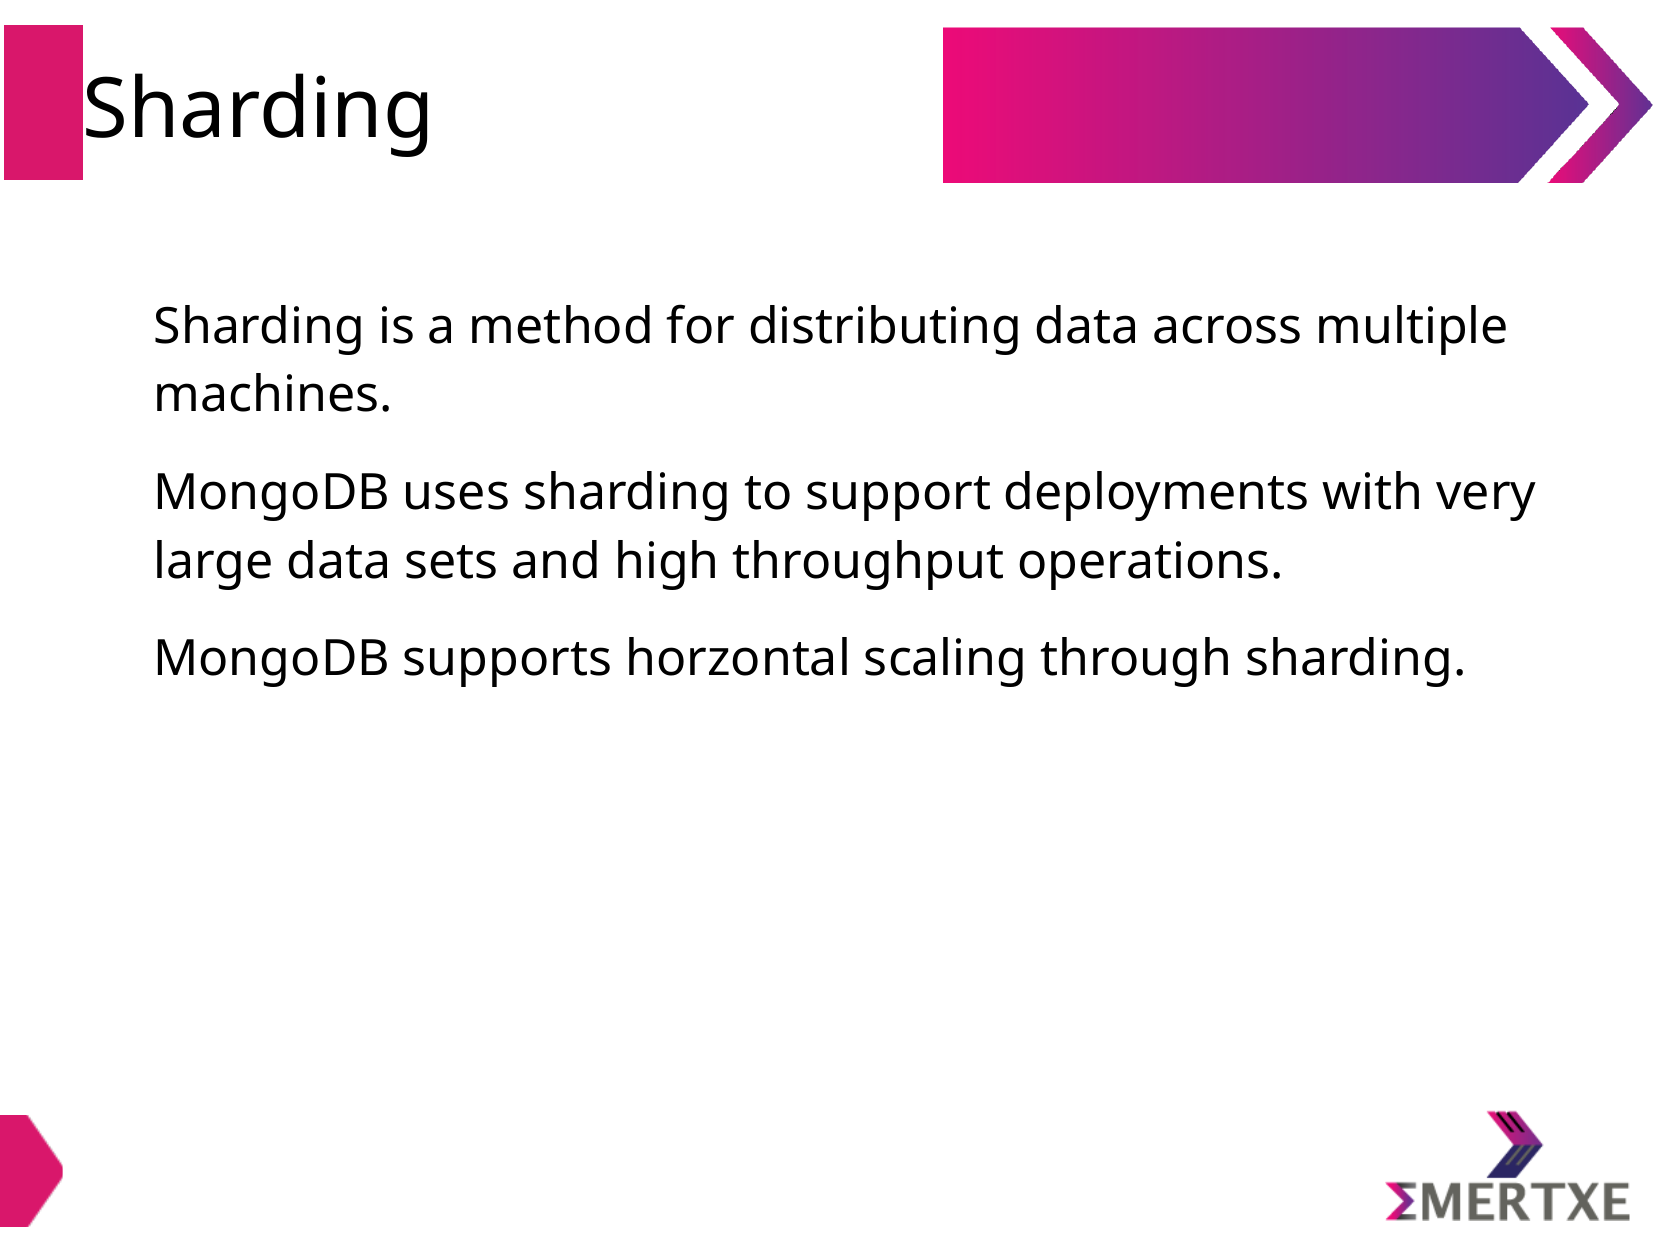

# Sharding
Sharding is a method for distributing data across multiple machines.
MongoDB uses sharding to support deployments with very large data sets and high throughput operations.
MongoDB supports horzontal scaling through sharding.